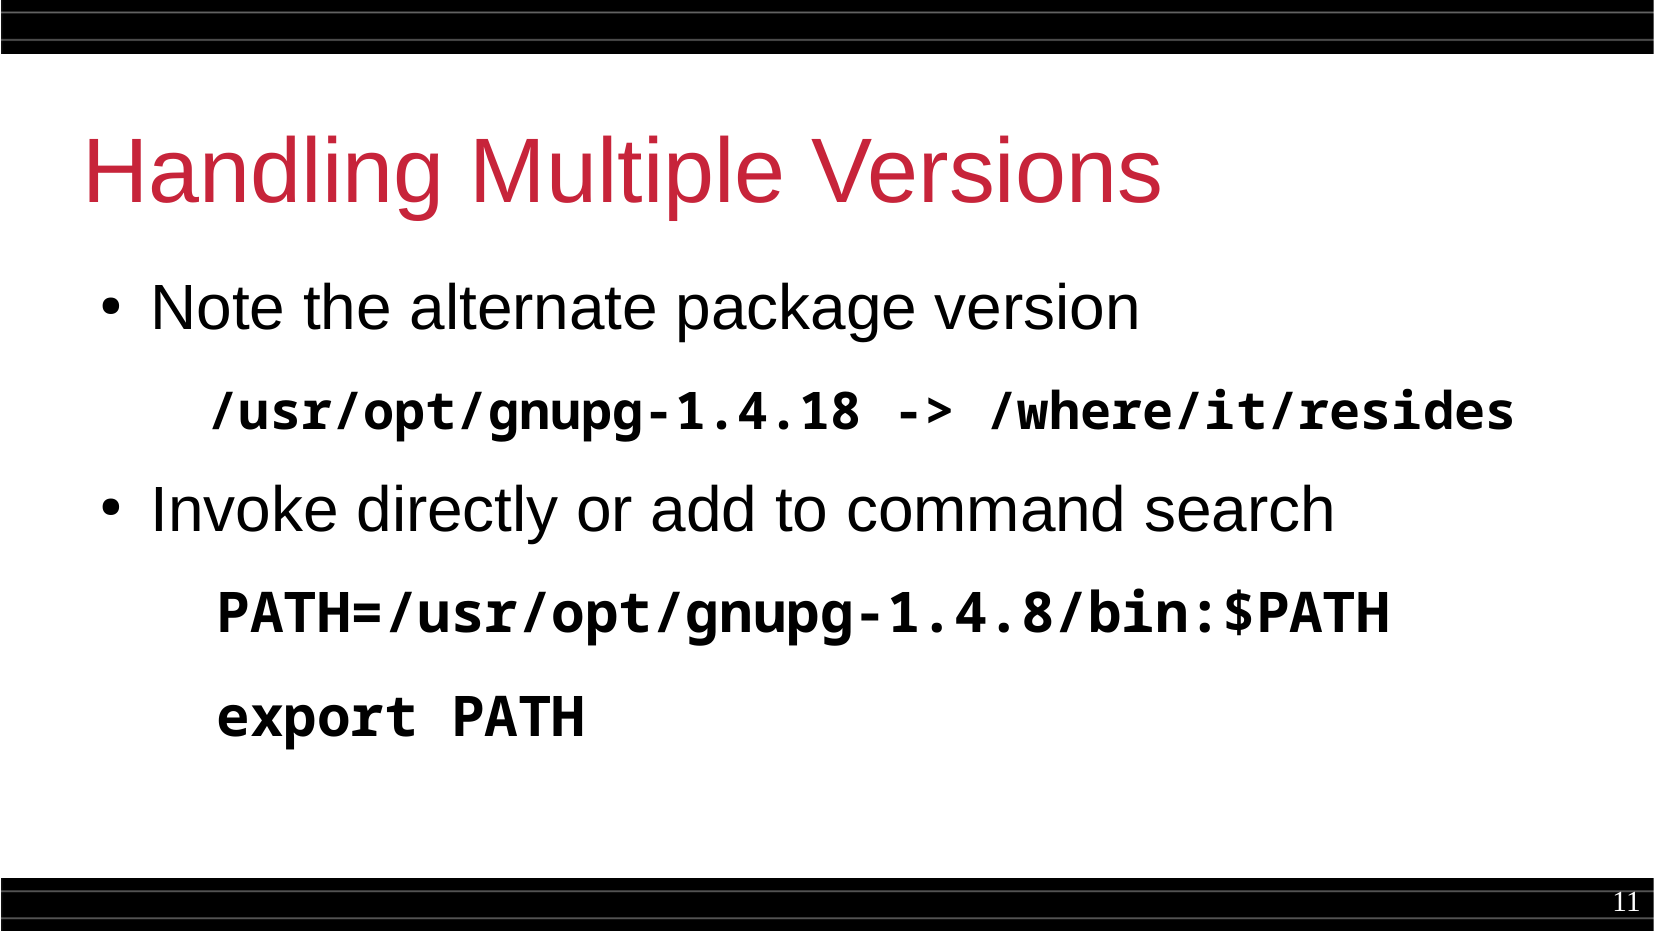

# Handling Multiple Versions
Note the alternate package version
 /usr/opt/gnupg-1.4.18 -> /where/it/resides
Invoke directly or add to command search
 PATH=/usr/opt/gnupg-1.4.8/bin:$PATH
 export PATH